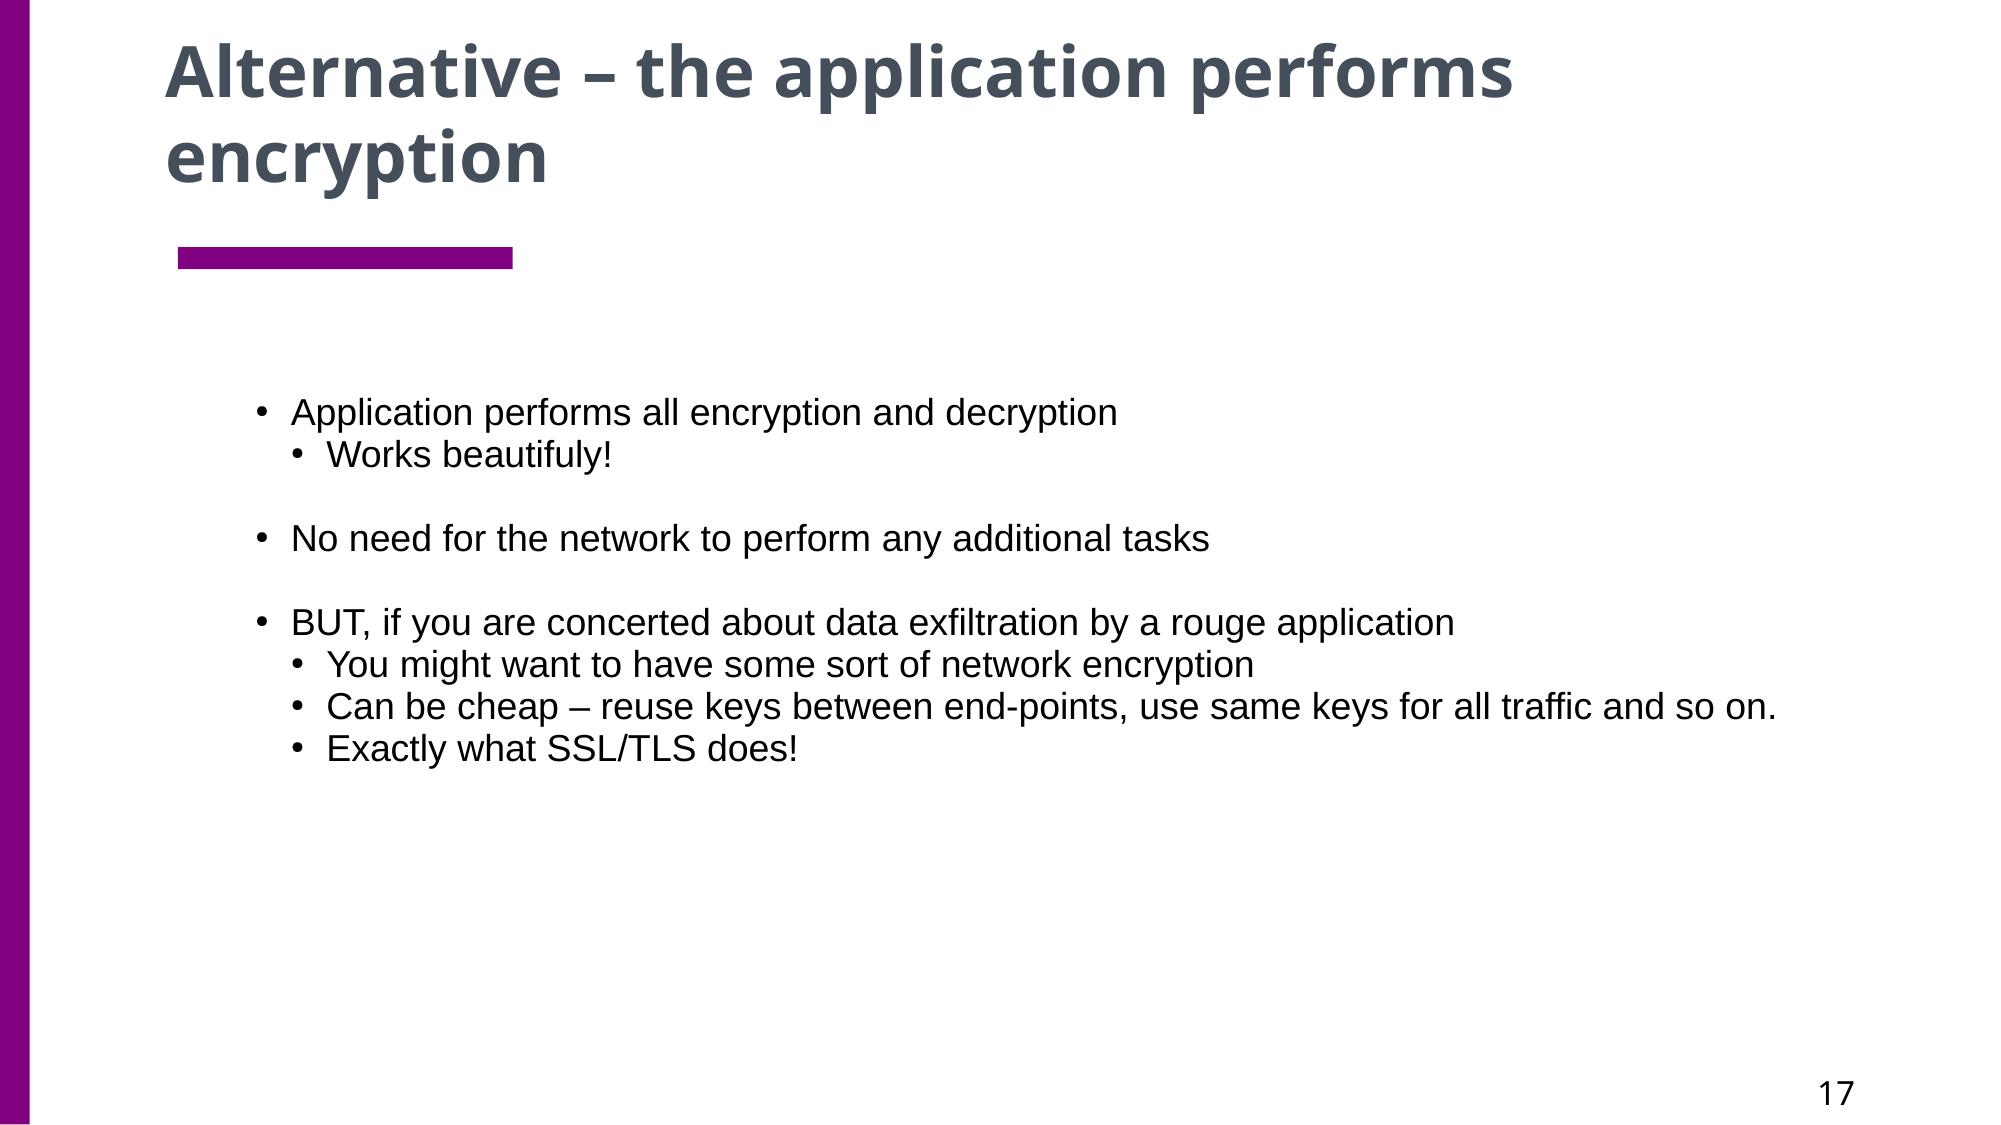

Alternative – the application performs encryption
Application performs all encryption and decryption
Works beautifuly!
No need for the network to perform any additional tasks
BUT, if you are concerted about data exfiltration by a rouge application
You might want to have some sort of network encryption
Can be cheap – reuse keys between end-points, use same keys for all traffic and so on.
Exactly what SSL/TLS does!